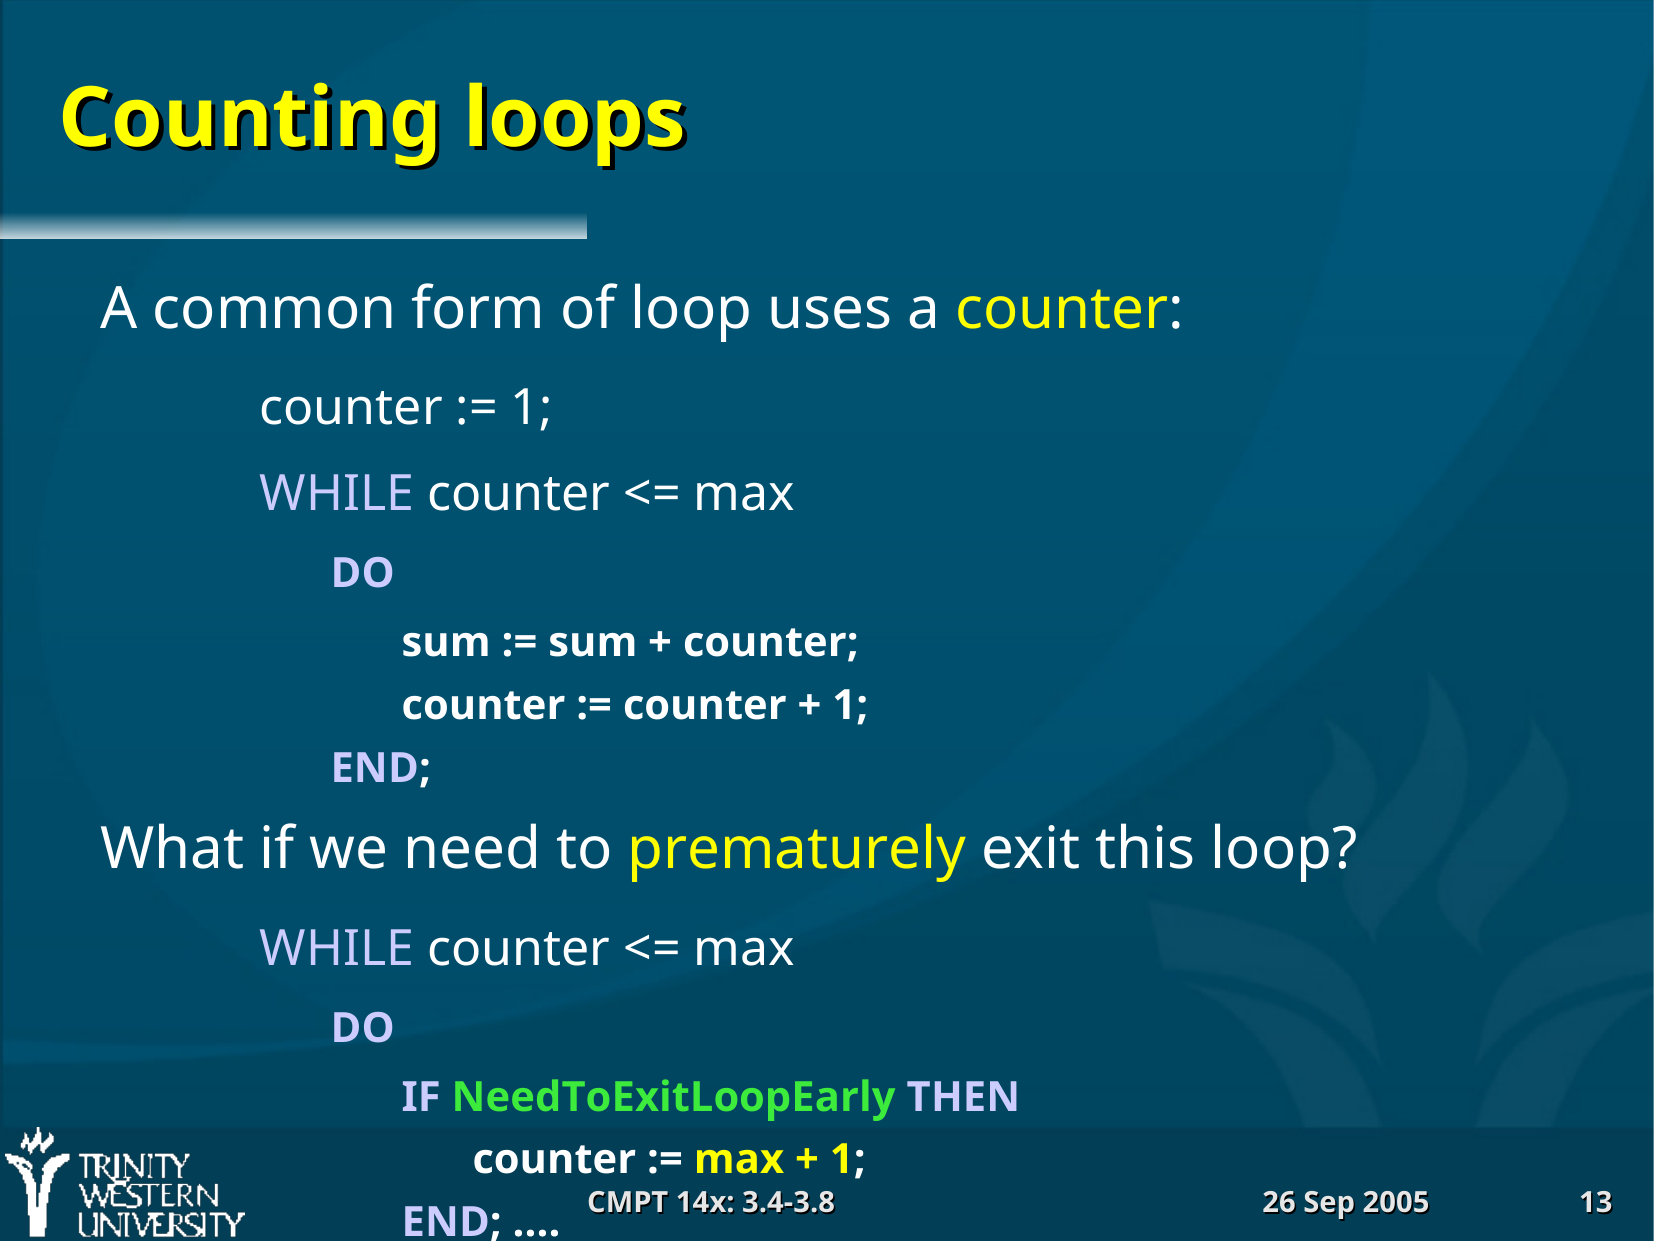

# Counting loops
A common form of loop uses a counter:
counter := 1;
WHILE counter <= max
DO
sum := sum + counter;
counter := counter + 1;
END;
What if we need to prematurely exit this loop?
WHILE counter <= max
DO
IF NeedToExitLoopEarly THEN
counter := max + 1;
END; ....
CMPT 14x: 3.4-3.8
26 Sep 2005
13